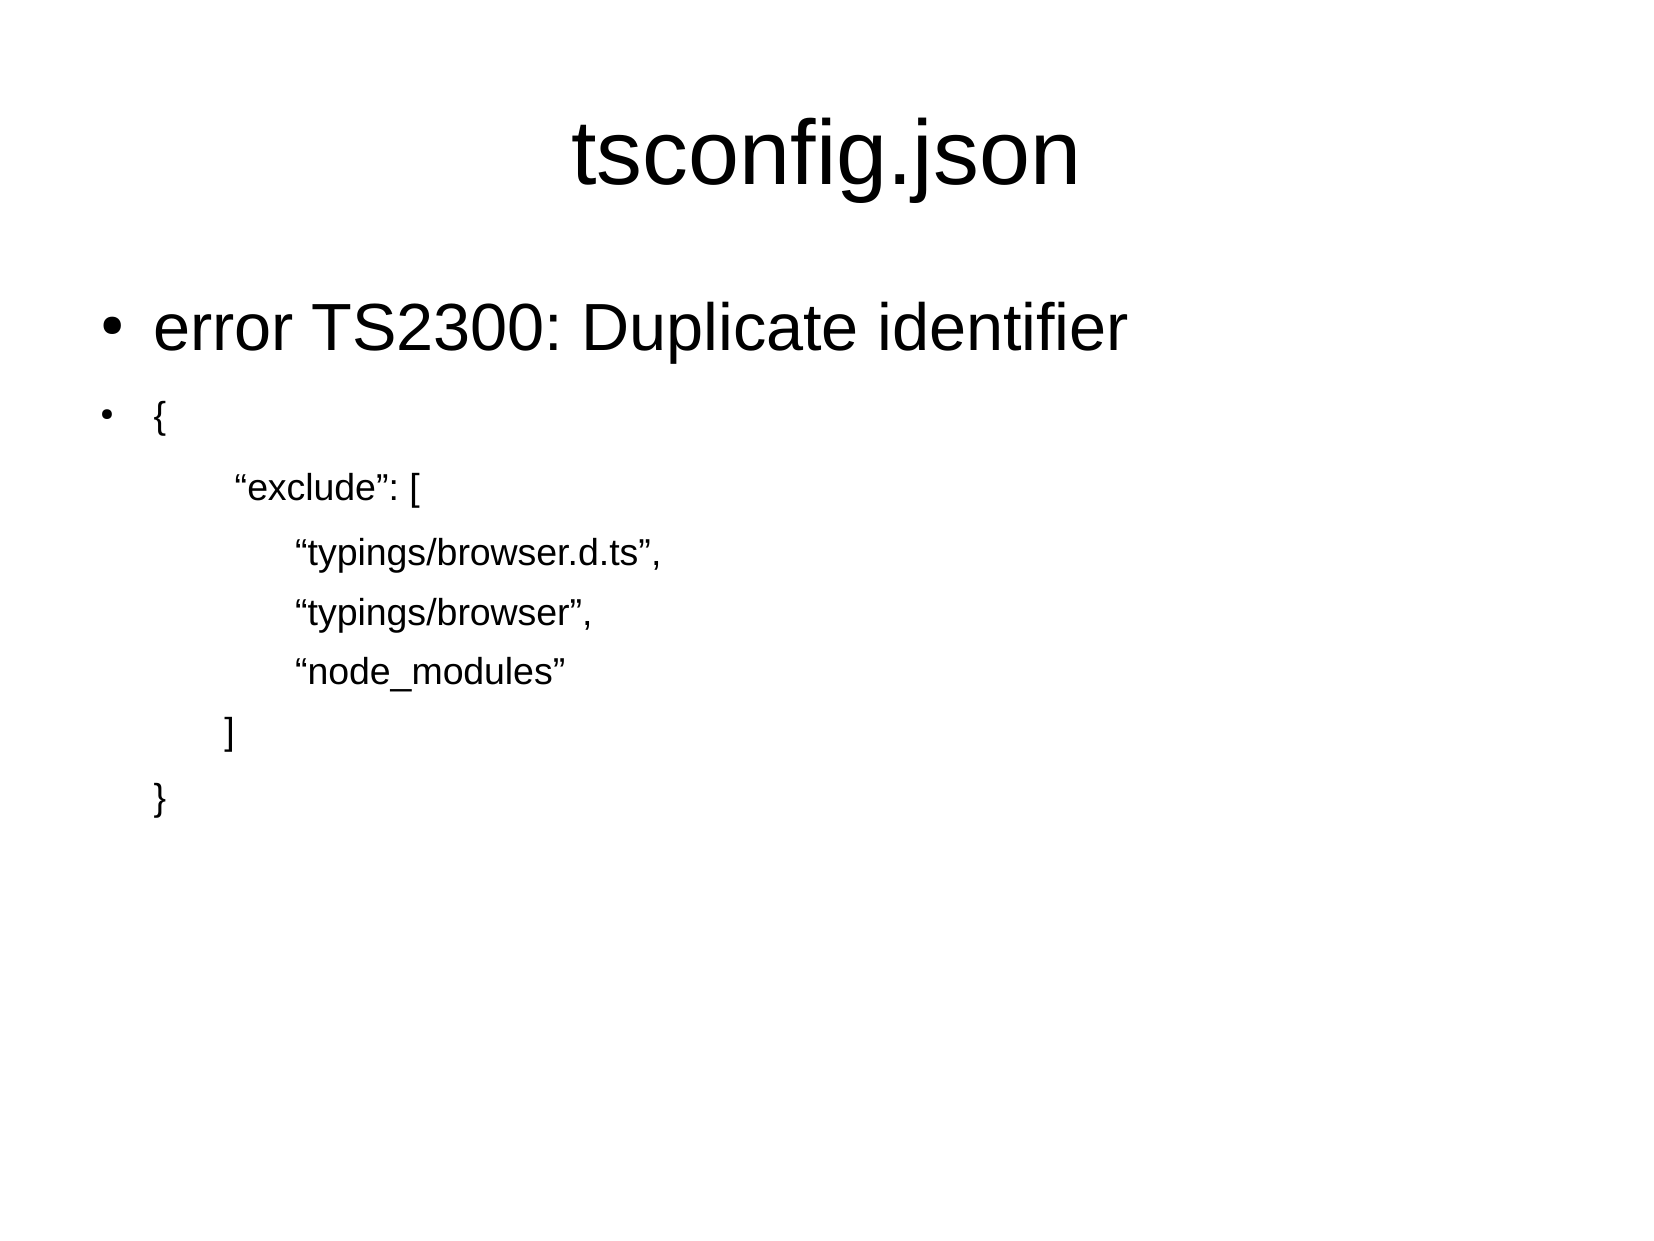

# tsconfig.json
error TS2300: Duplicate identifier
{
 “exclude”: [
“typings/browser.d.ts”,
“typings/browser”,
“node_modules”
]
}